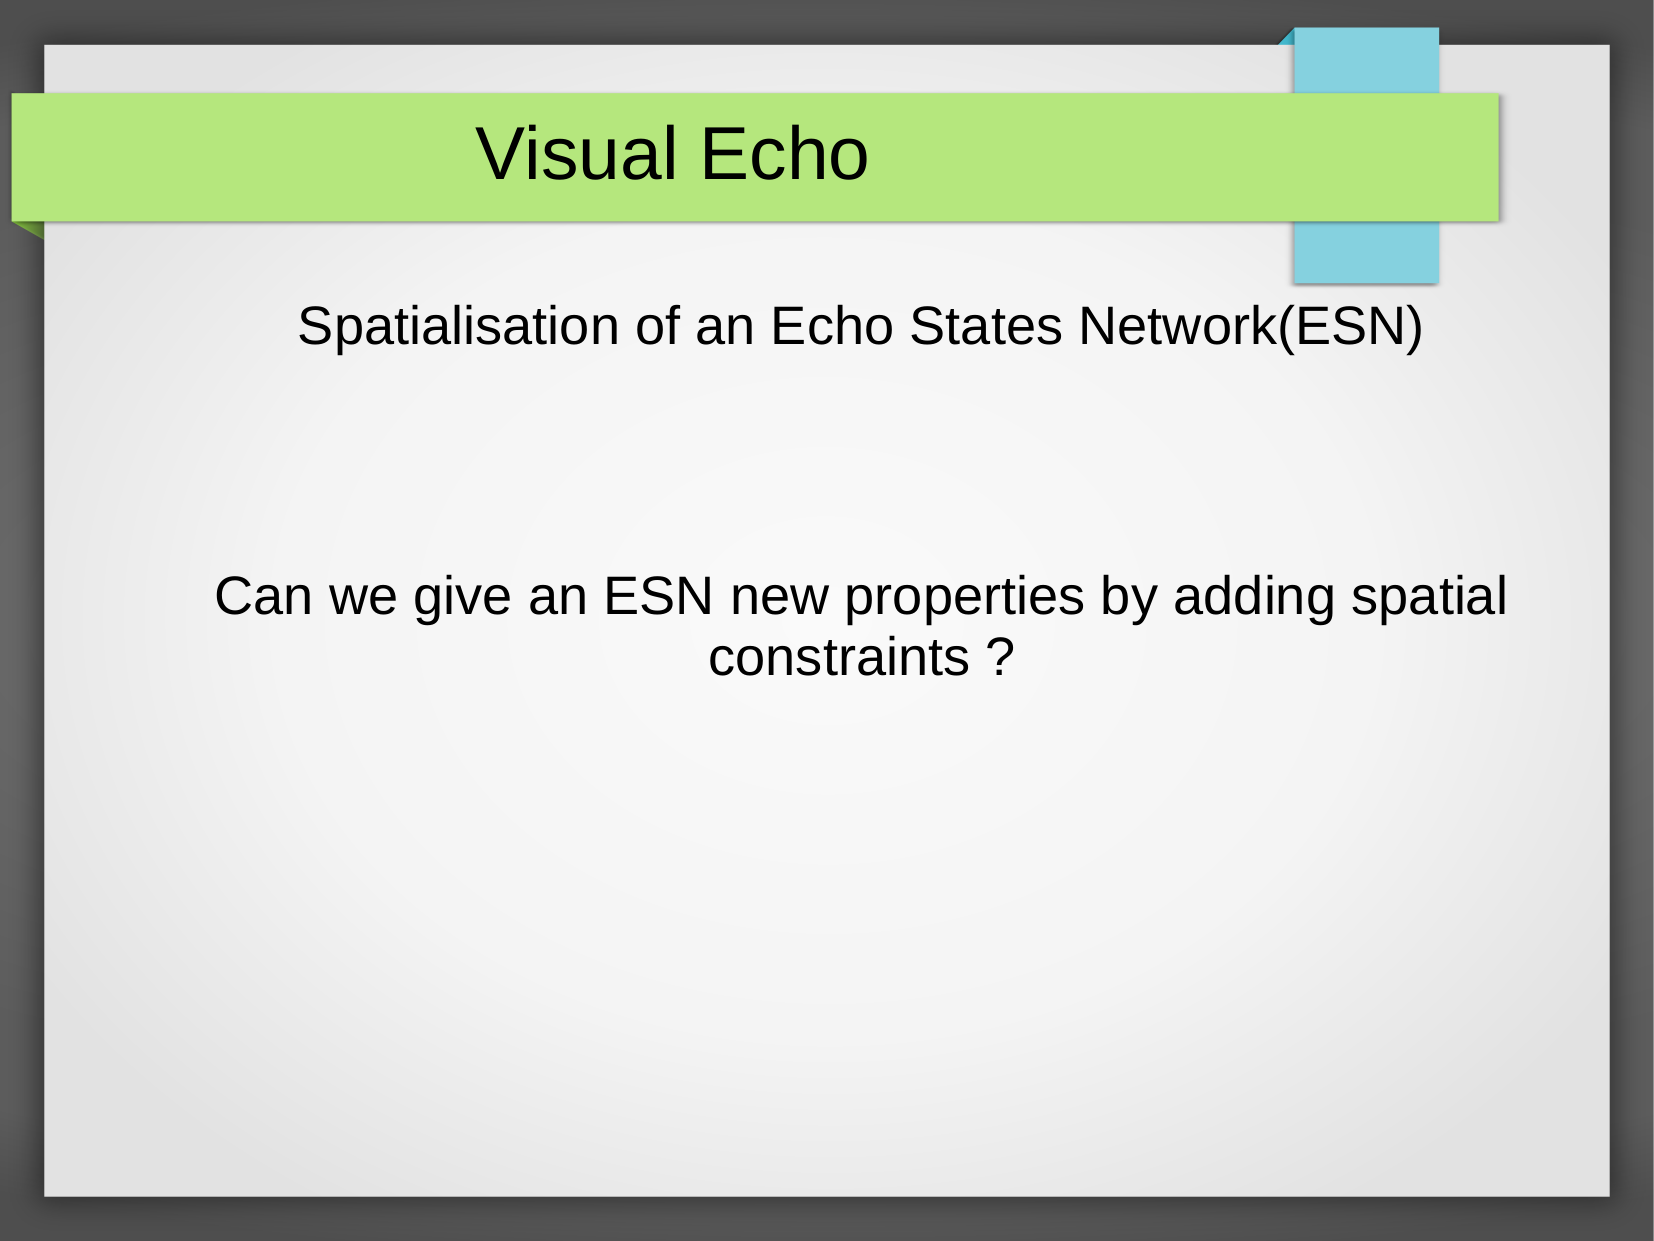

# Visual Echo
Spatialisation of an Echo States Network(ESN)
Can we give an ESN new properties by adding spatial constraints ?